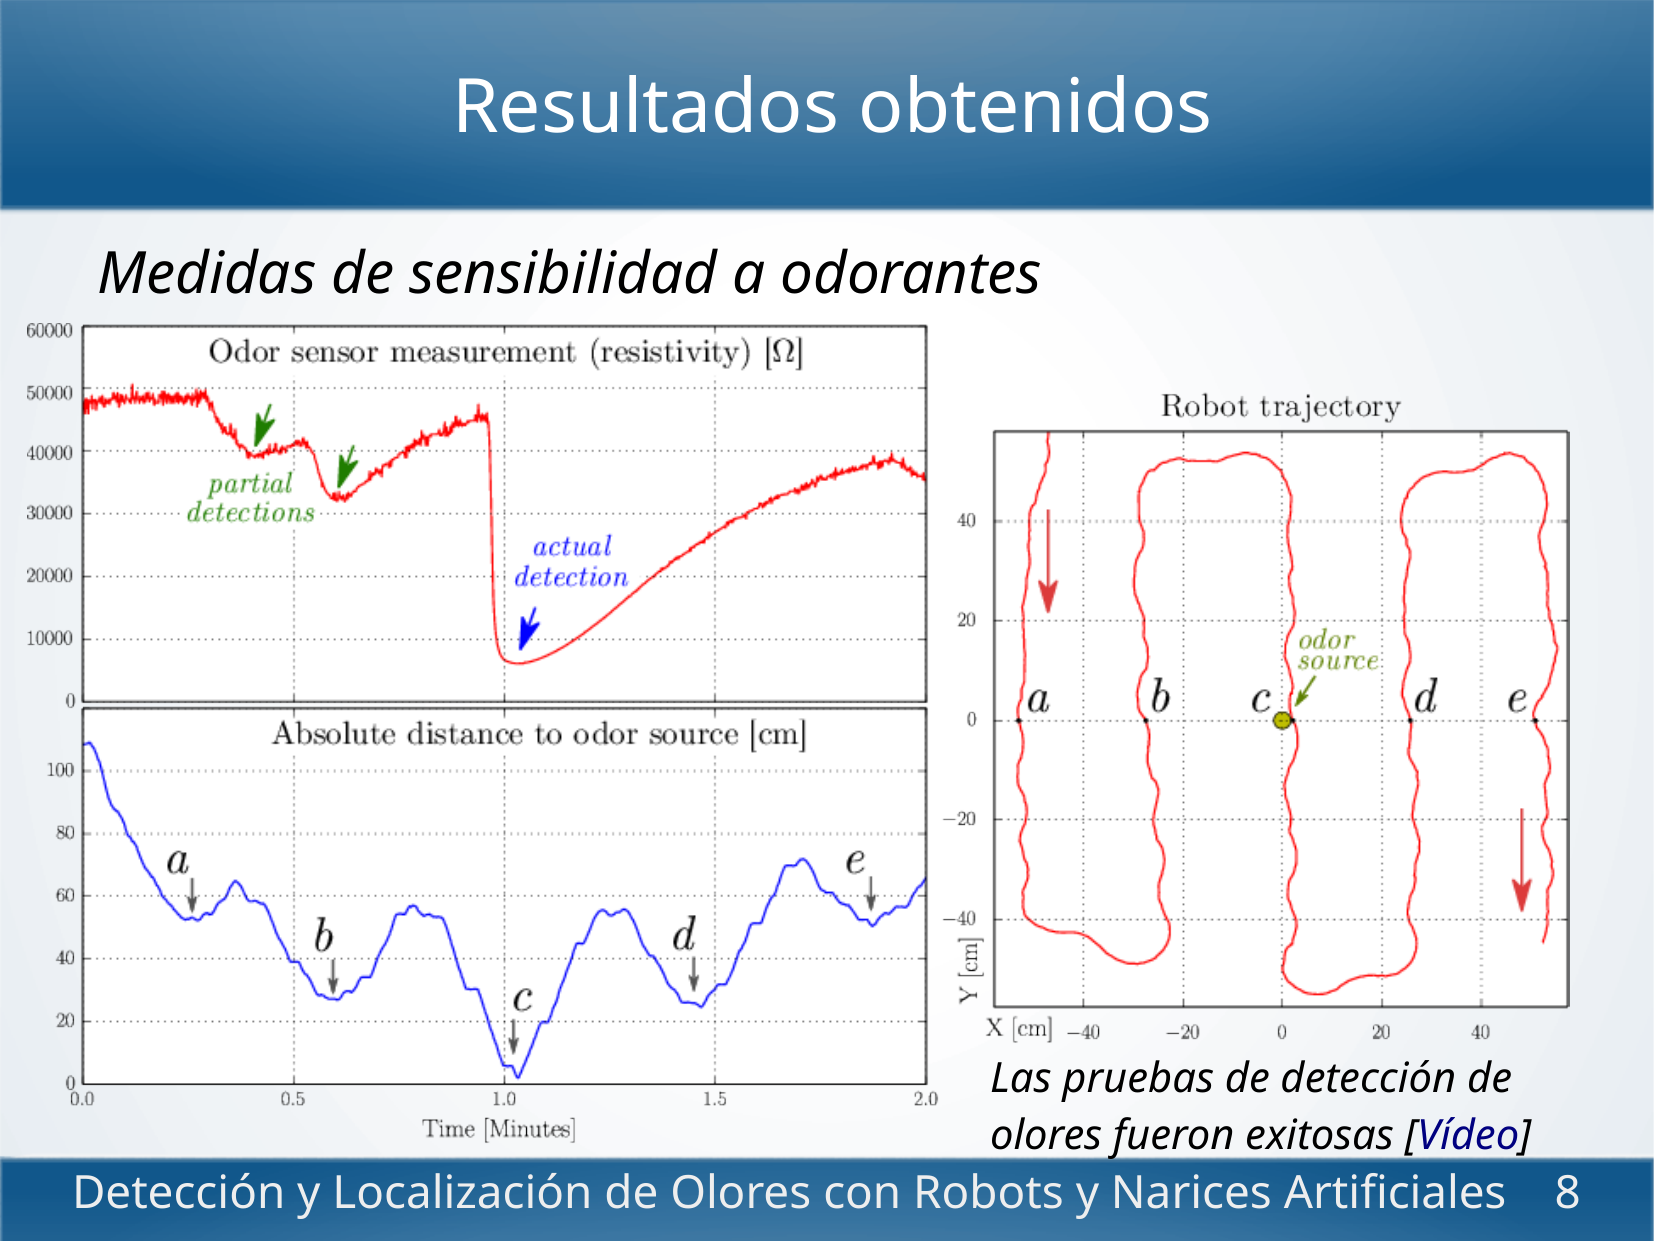

# Resultados obtenidos
Medidas de sensibilidad a odorantes
Las pruebas de detección de olores fueron exitosas [Vídeo]
Detección y Localización de Olores con Robots y Narices Artificiales 8